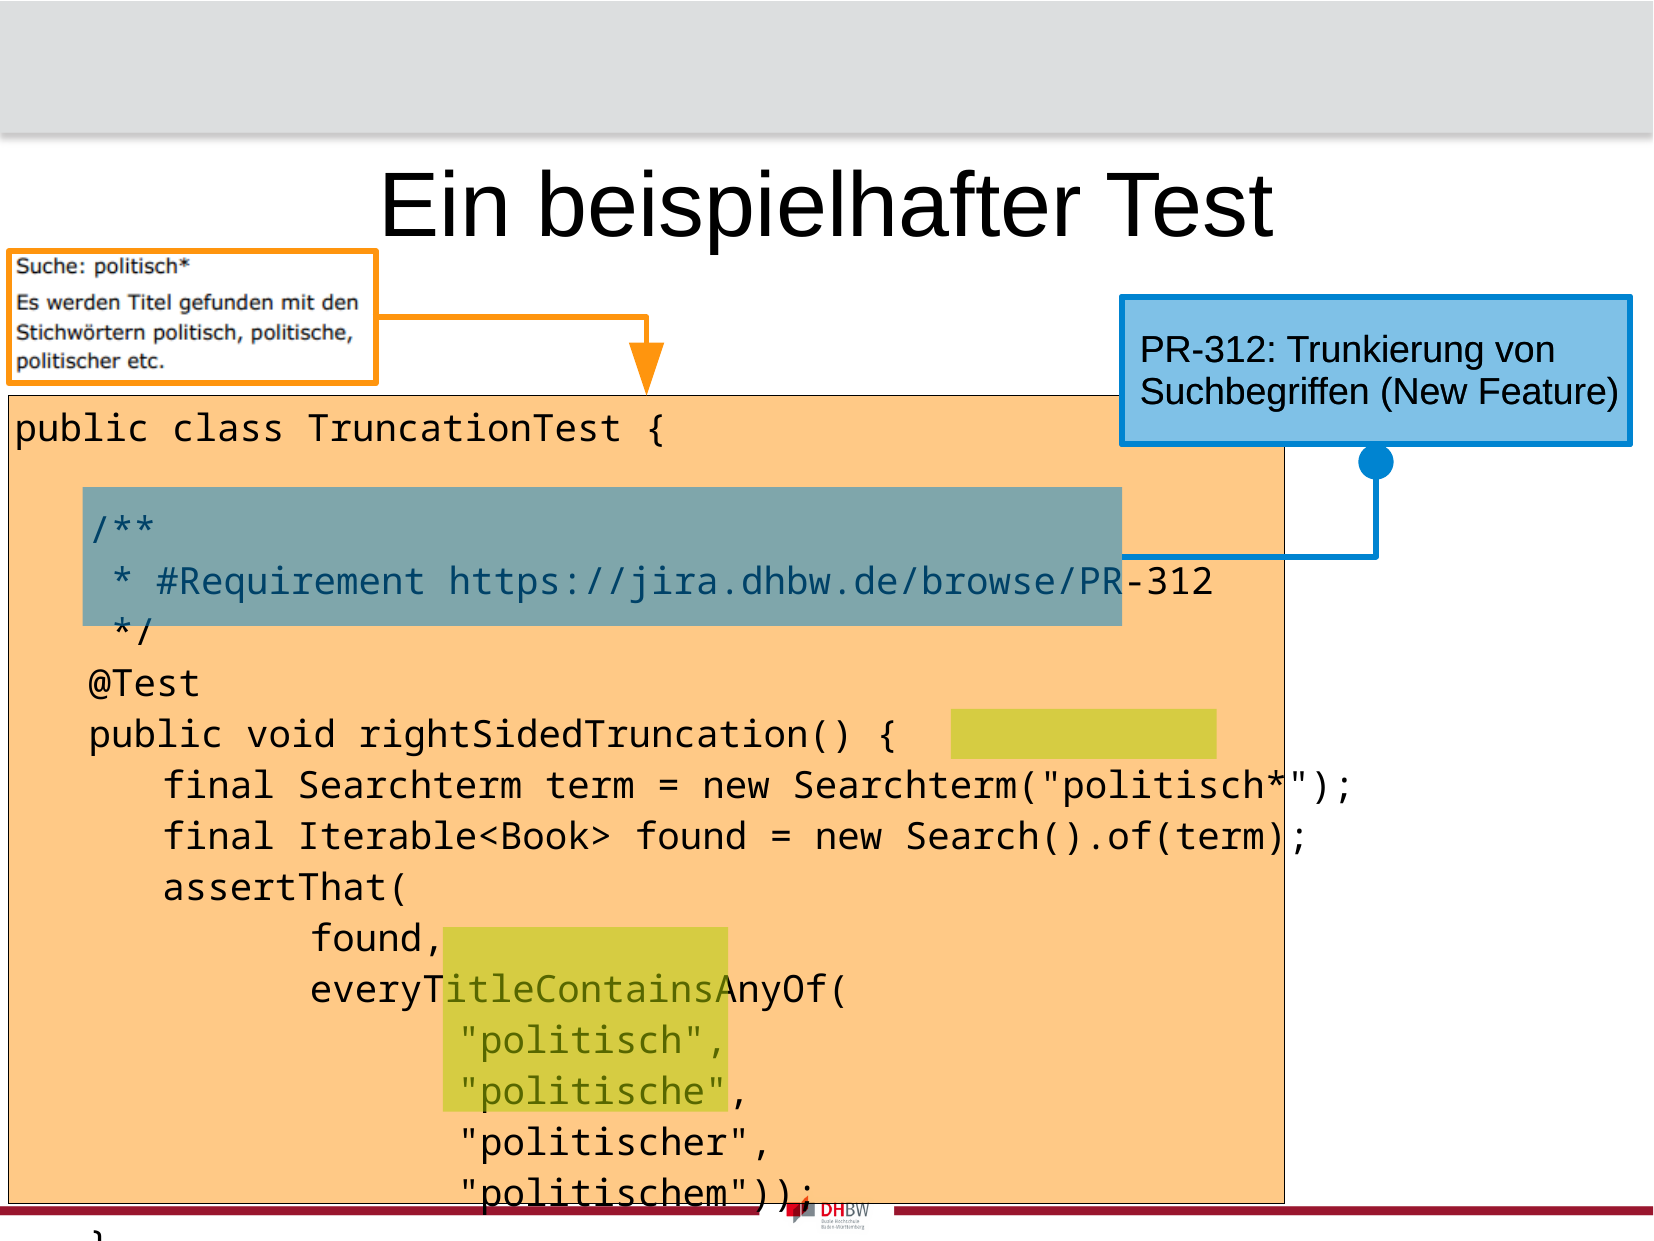

# Ein beispielhafter Test
PR-312: Trunkierung von
Suchbegriffen (New Feature)
PR-312: Trunkierung von
Suchbegriffen (New Feature)
public class TruncationTest {
	/**
	 * #Requirement https://jira.dhbw.de/browse/PR-312
	 */
	@Test
	public void rightSidedTruncation() {
		final Searchterm term = new Searchterm("politisch*");
		final Iterable<Book> found = new Search().of(term);
		assertThat(
				found,
				everyTitleContainsAnyOf(
						"politisch",
						"politische",
						"politischer",
						"politischem"));
	}
}